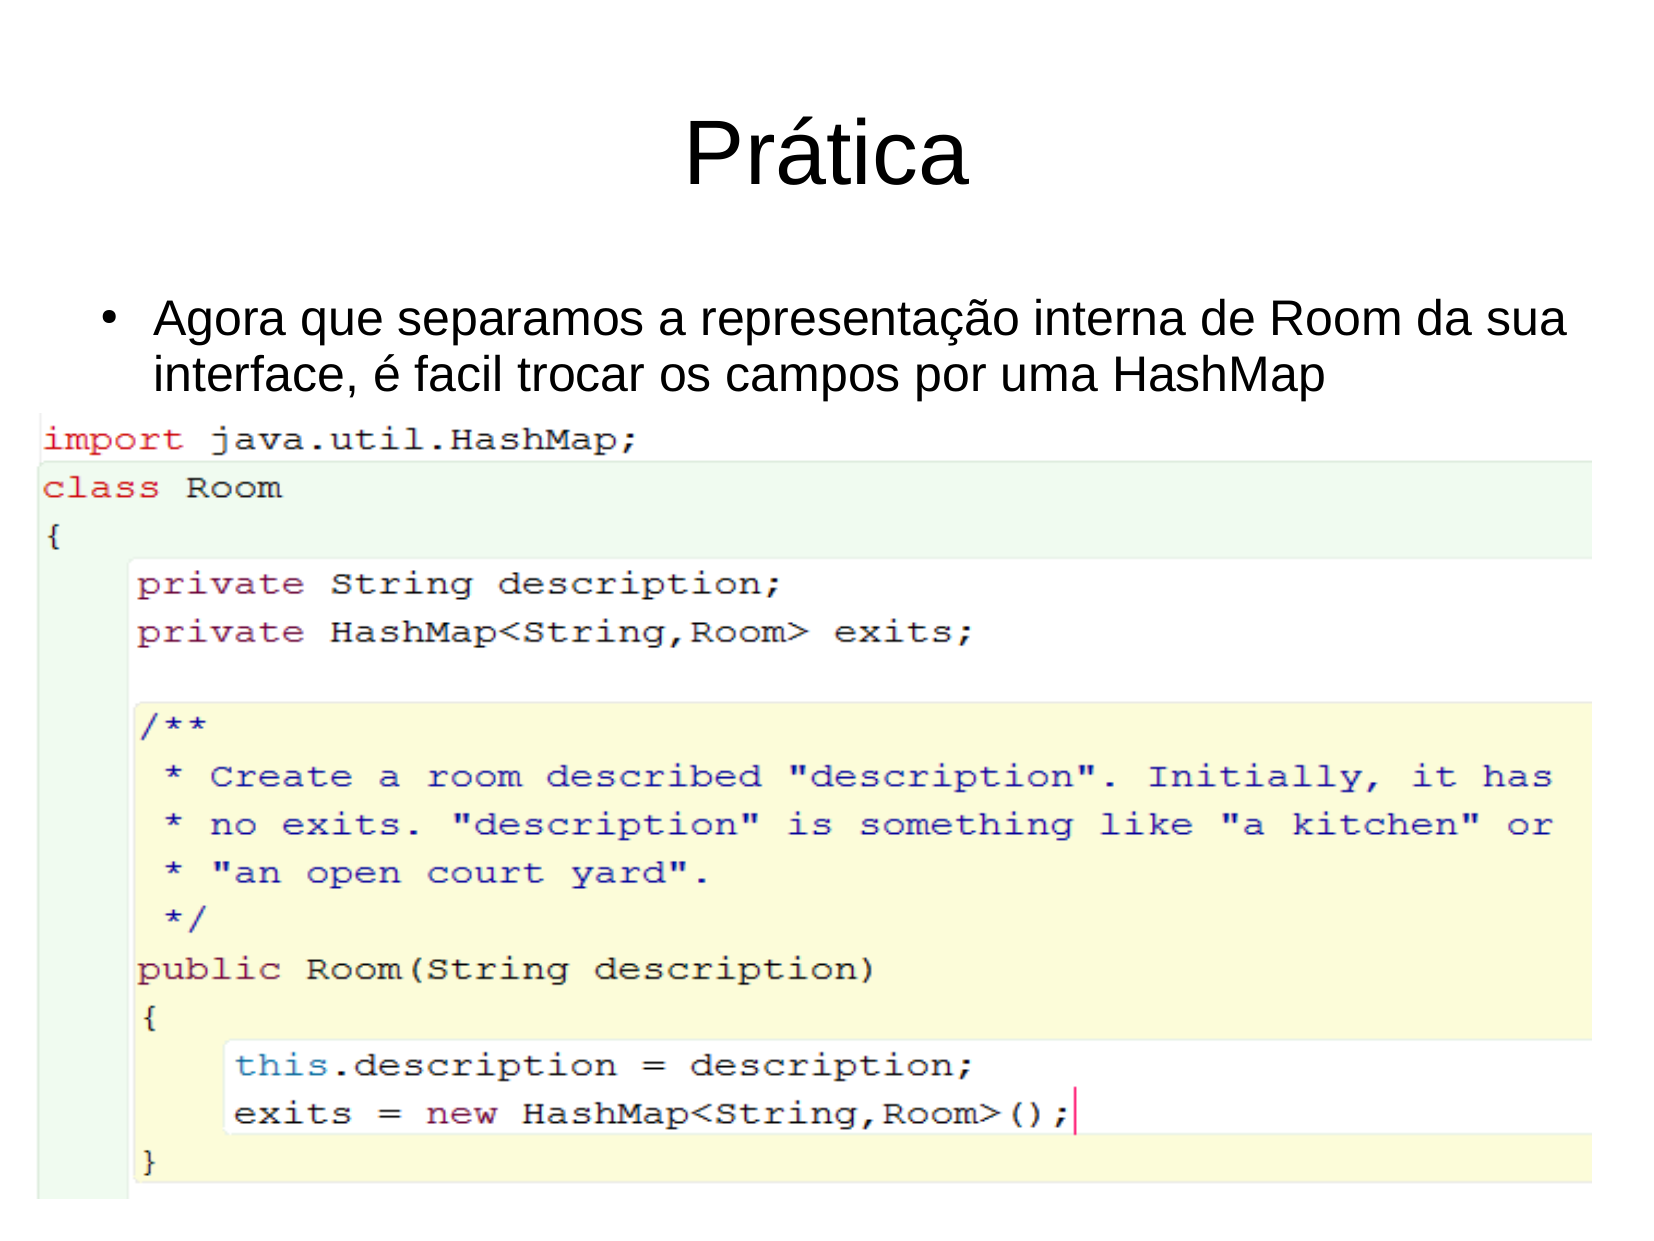

# Prática
Agora que separamos a representação interna de Room da sua interface, é facil trocar os campos por uma HashMap